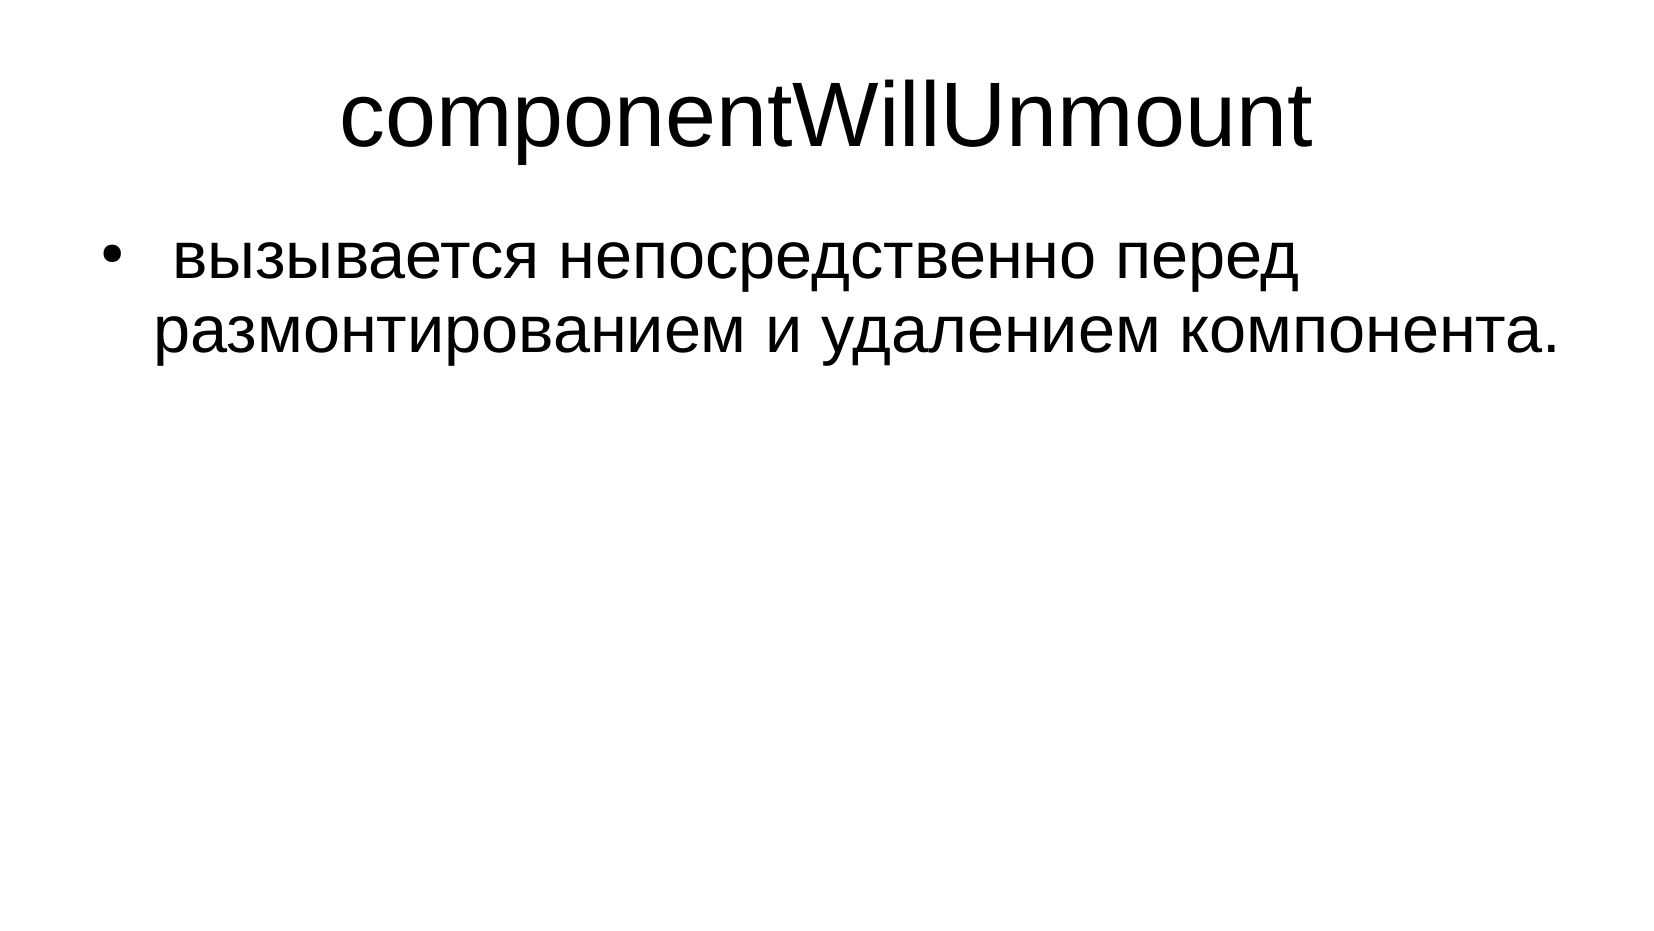

# componentWillUnmount
 вызывается непосредственно перед размонтированием и удалением компонента.